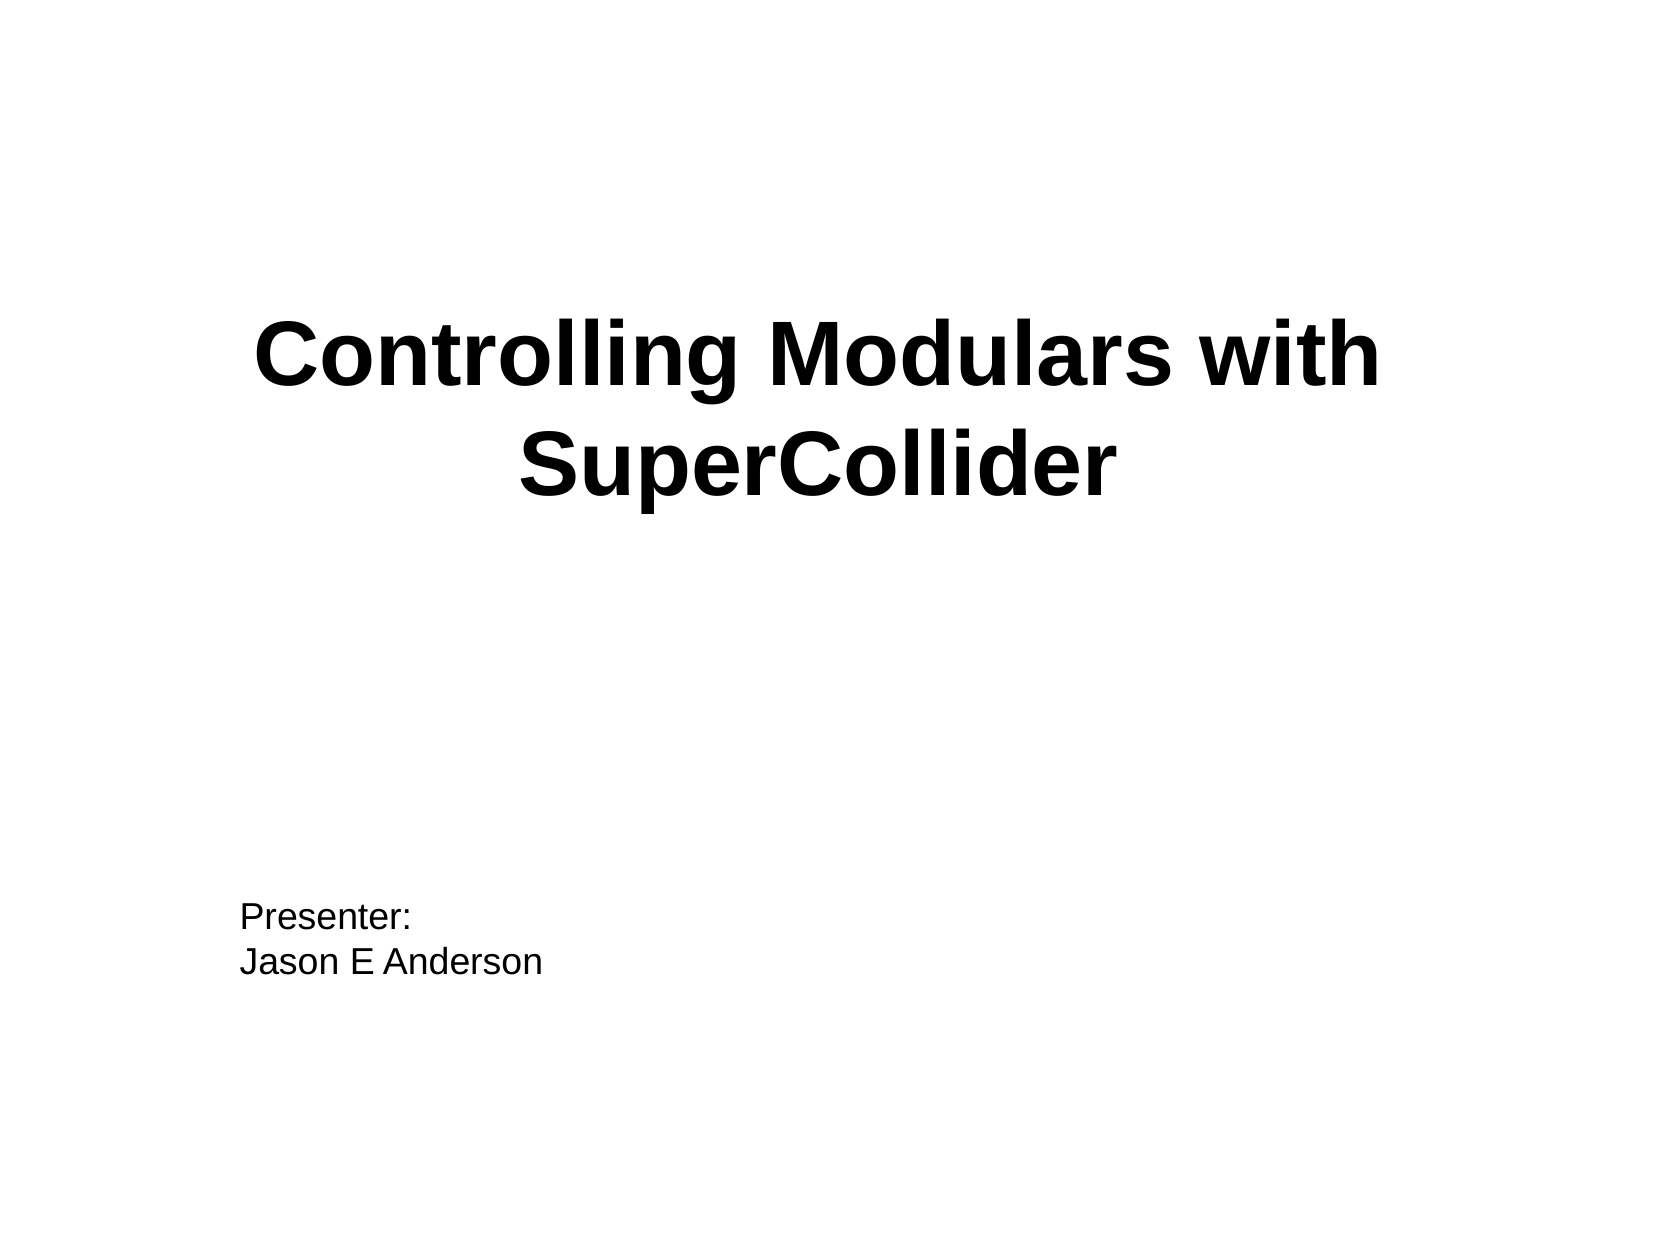

Controlling Modulars with SuperCollider
Presenter:
Jason E Anderson